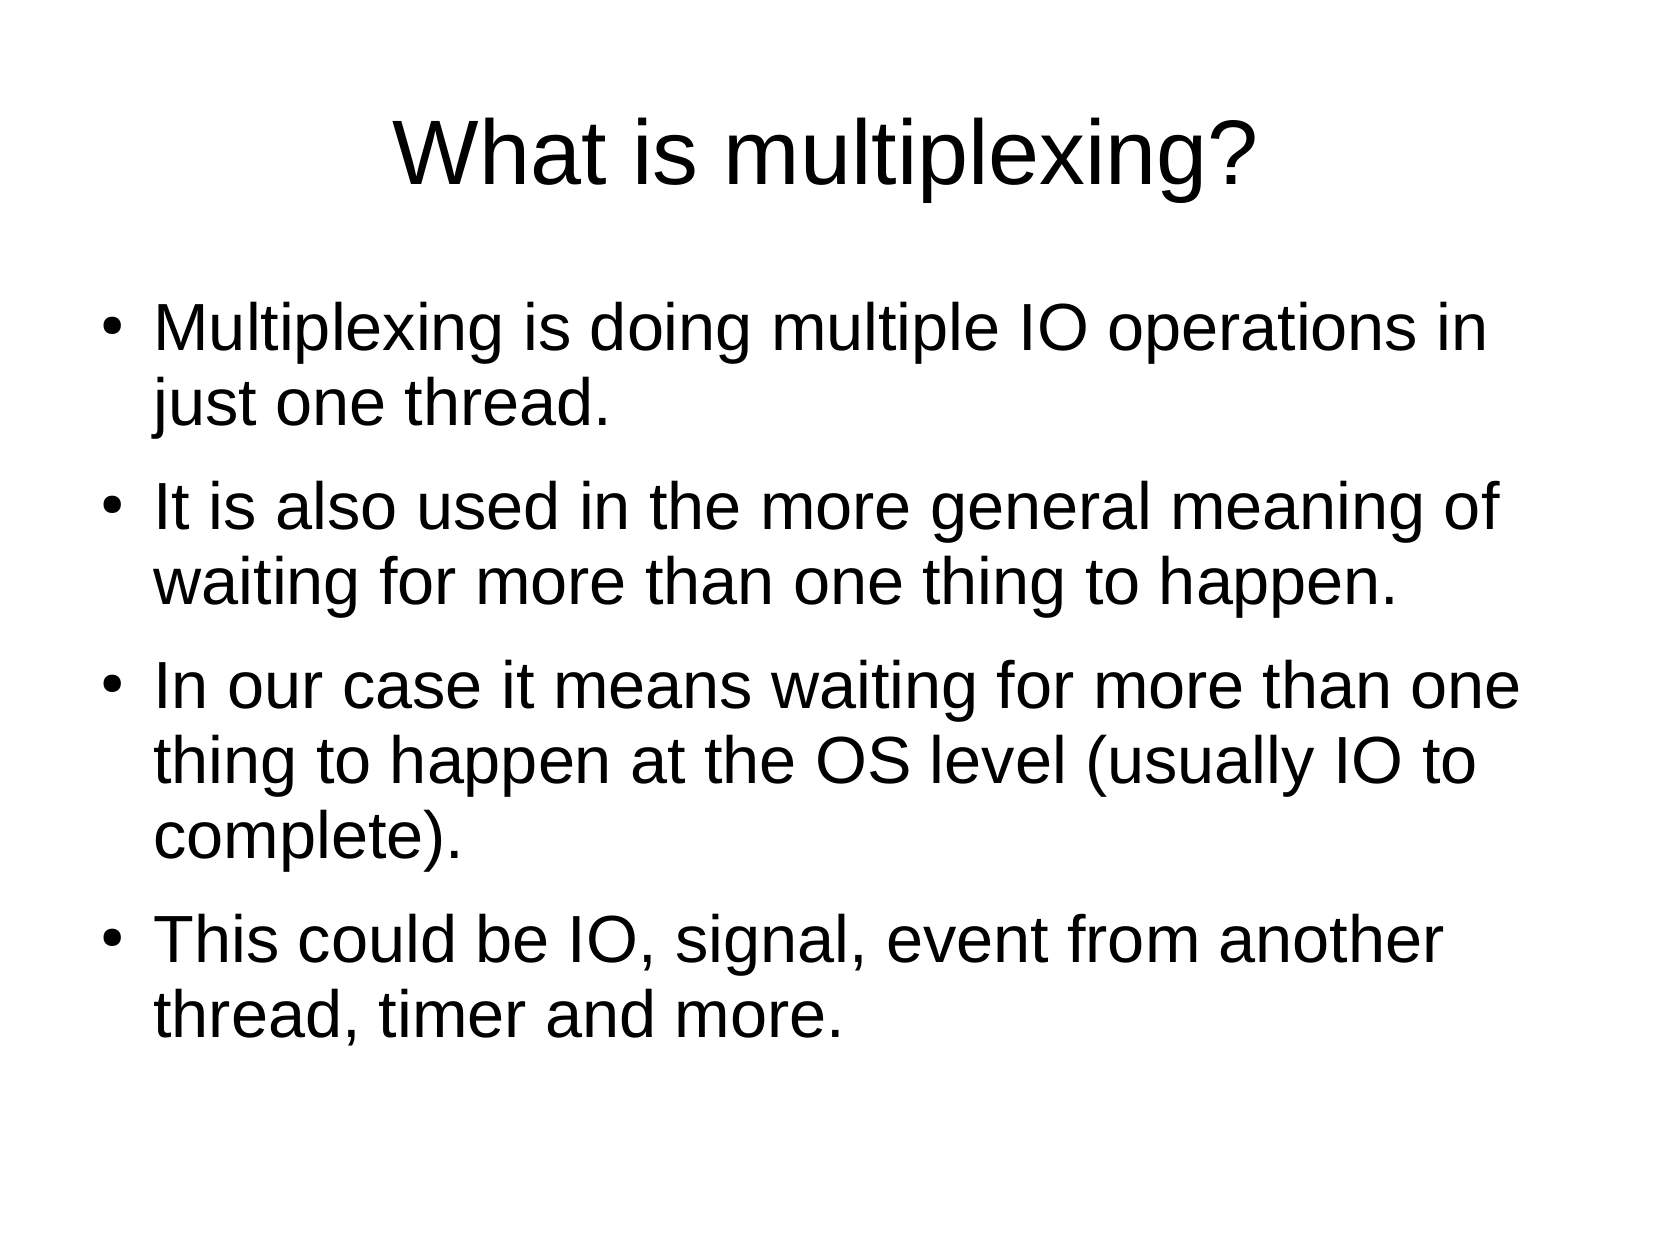

# What is multiplexing?
Multiplexing is doing multiple IO operations in just one thread.
It is also used in the more general meaning of waiting for more than one thing to happen.
In our case it means waiting for more than one thing to happen at the OS level (usually IO to complete).
This could be IO, signal, event from another thread, timer and more.